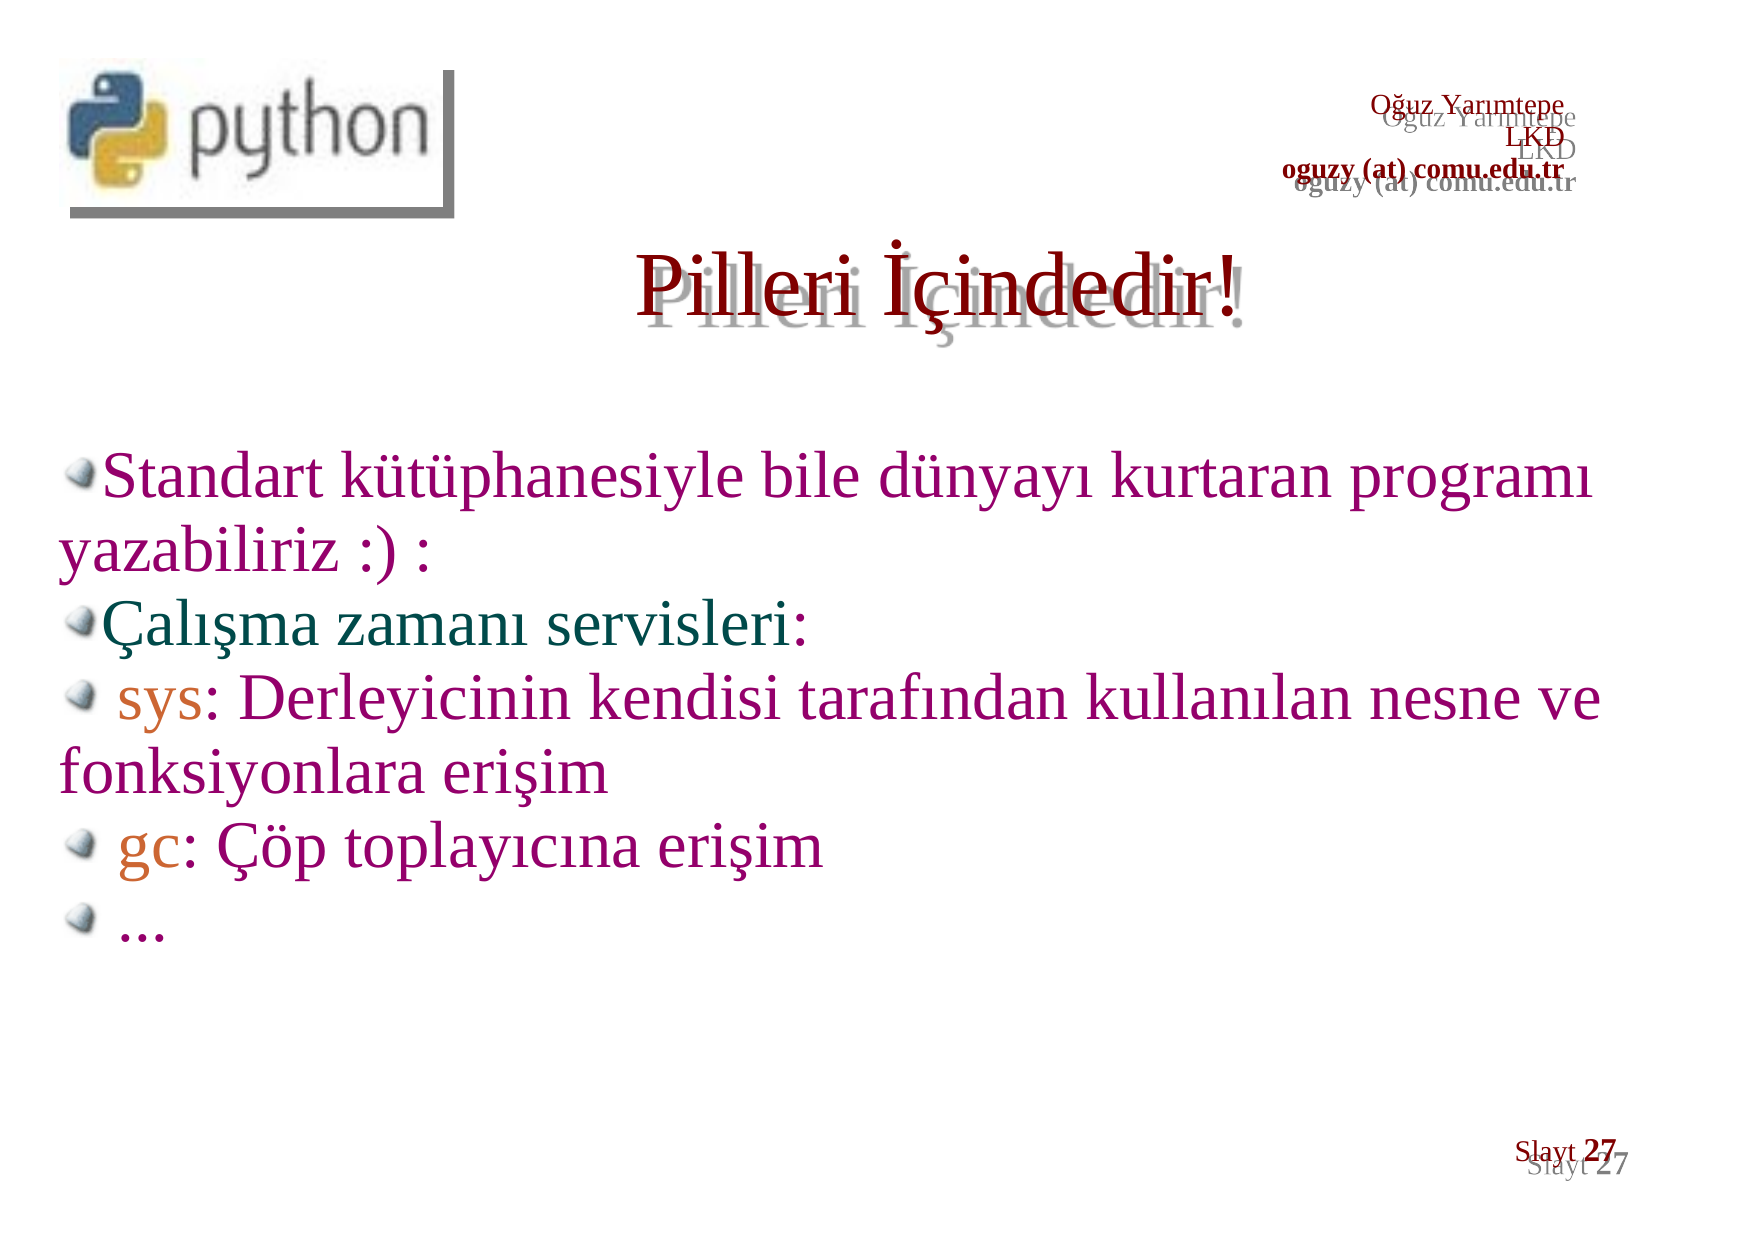

# Pilleri İçindedir!
Standart kütüphanesiyle bile dünyayı kurtaran programı yazabiliriz :) :
Çalışma zamanı servisleri:
 sys: Derleyicinin kendisi tarafından kullanılan nesne ve fonksiyonlara erişim
 gc: Çöp toplayıcına erişim
 ...